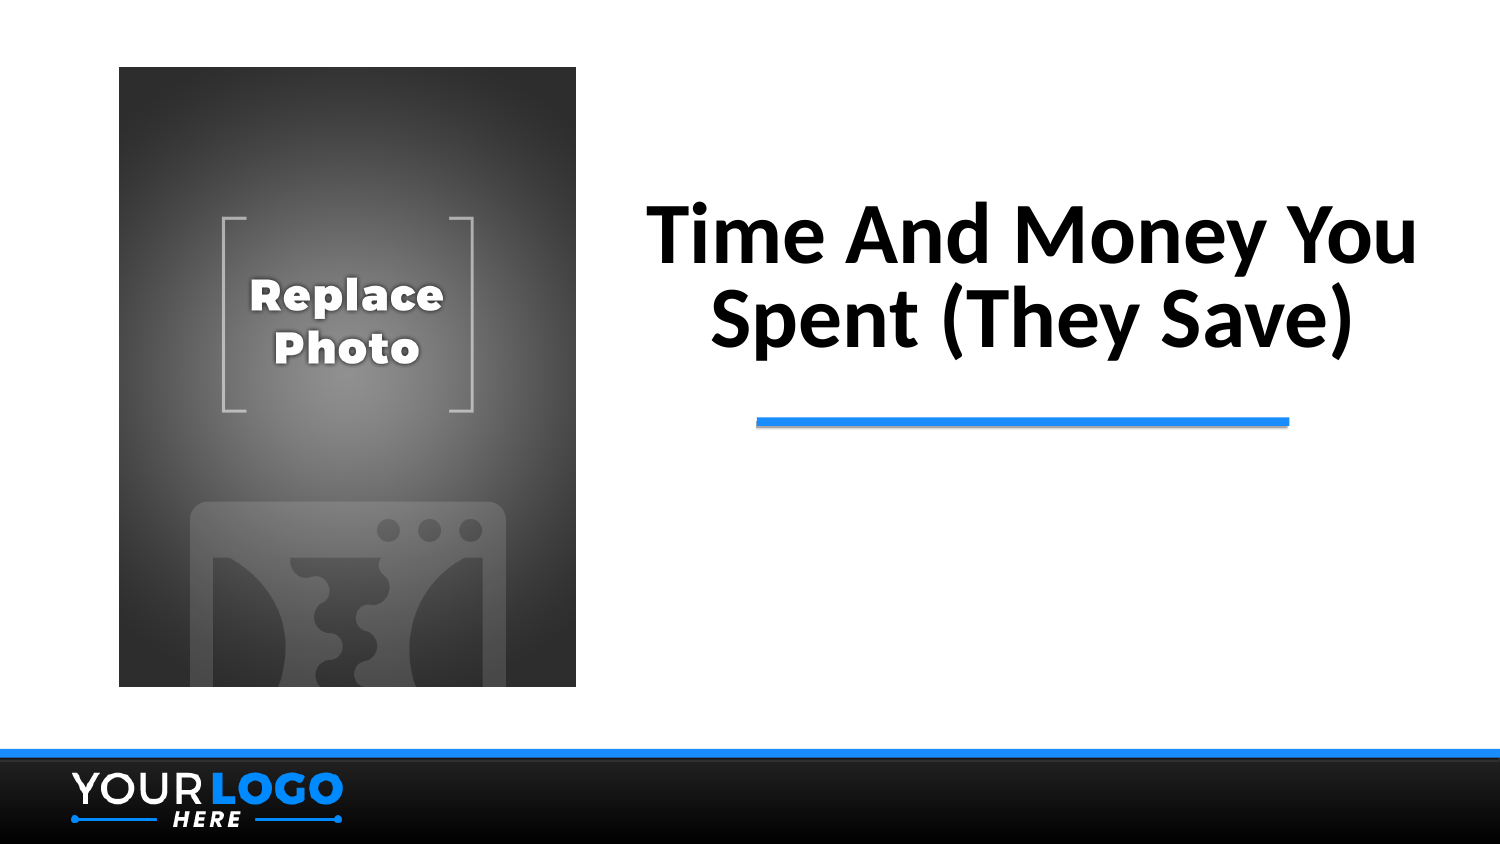

Time And Money You Spent (They Save)